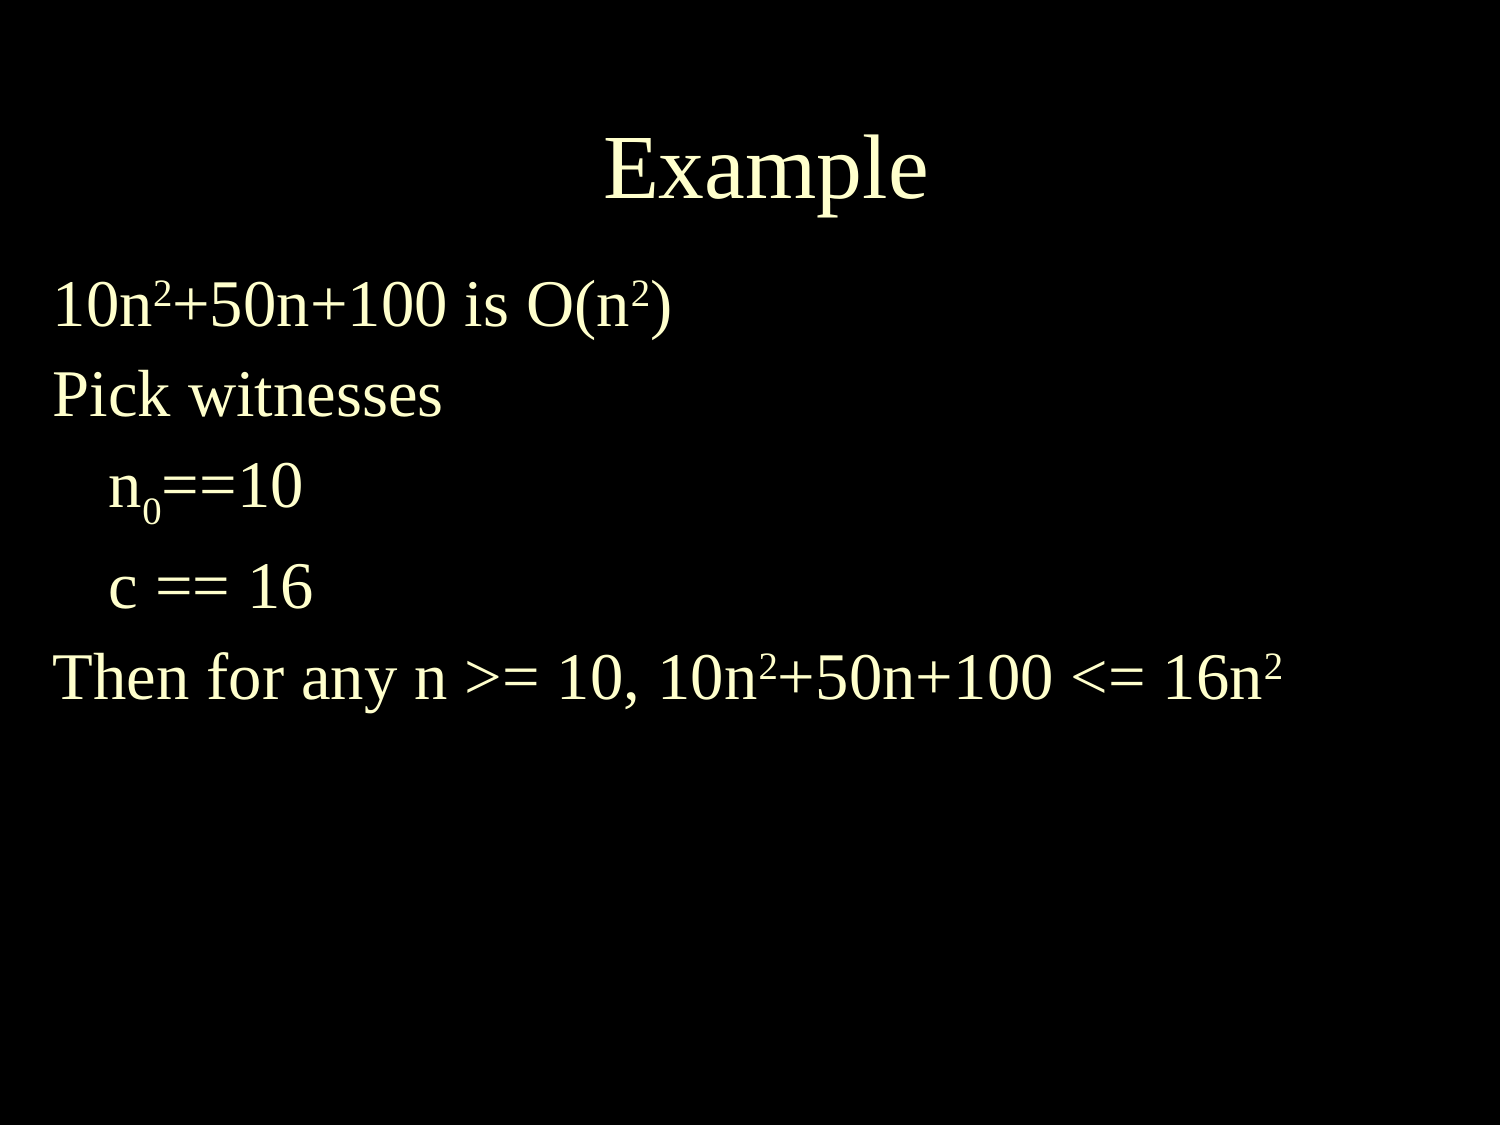

# Example
10n2+50n+100 is O(n2)
Pick witnesses
	n0==10
	c == 16
Then for any n >= 10, 10n2+50n+100 <= 16n2